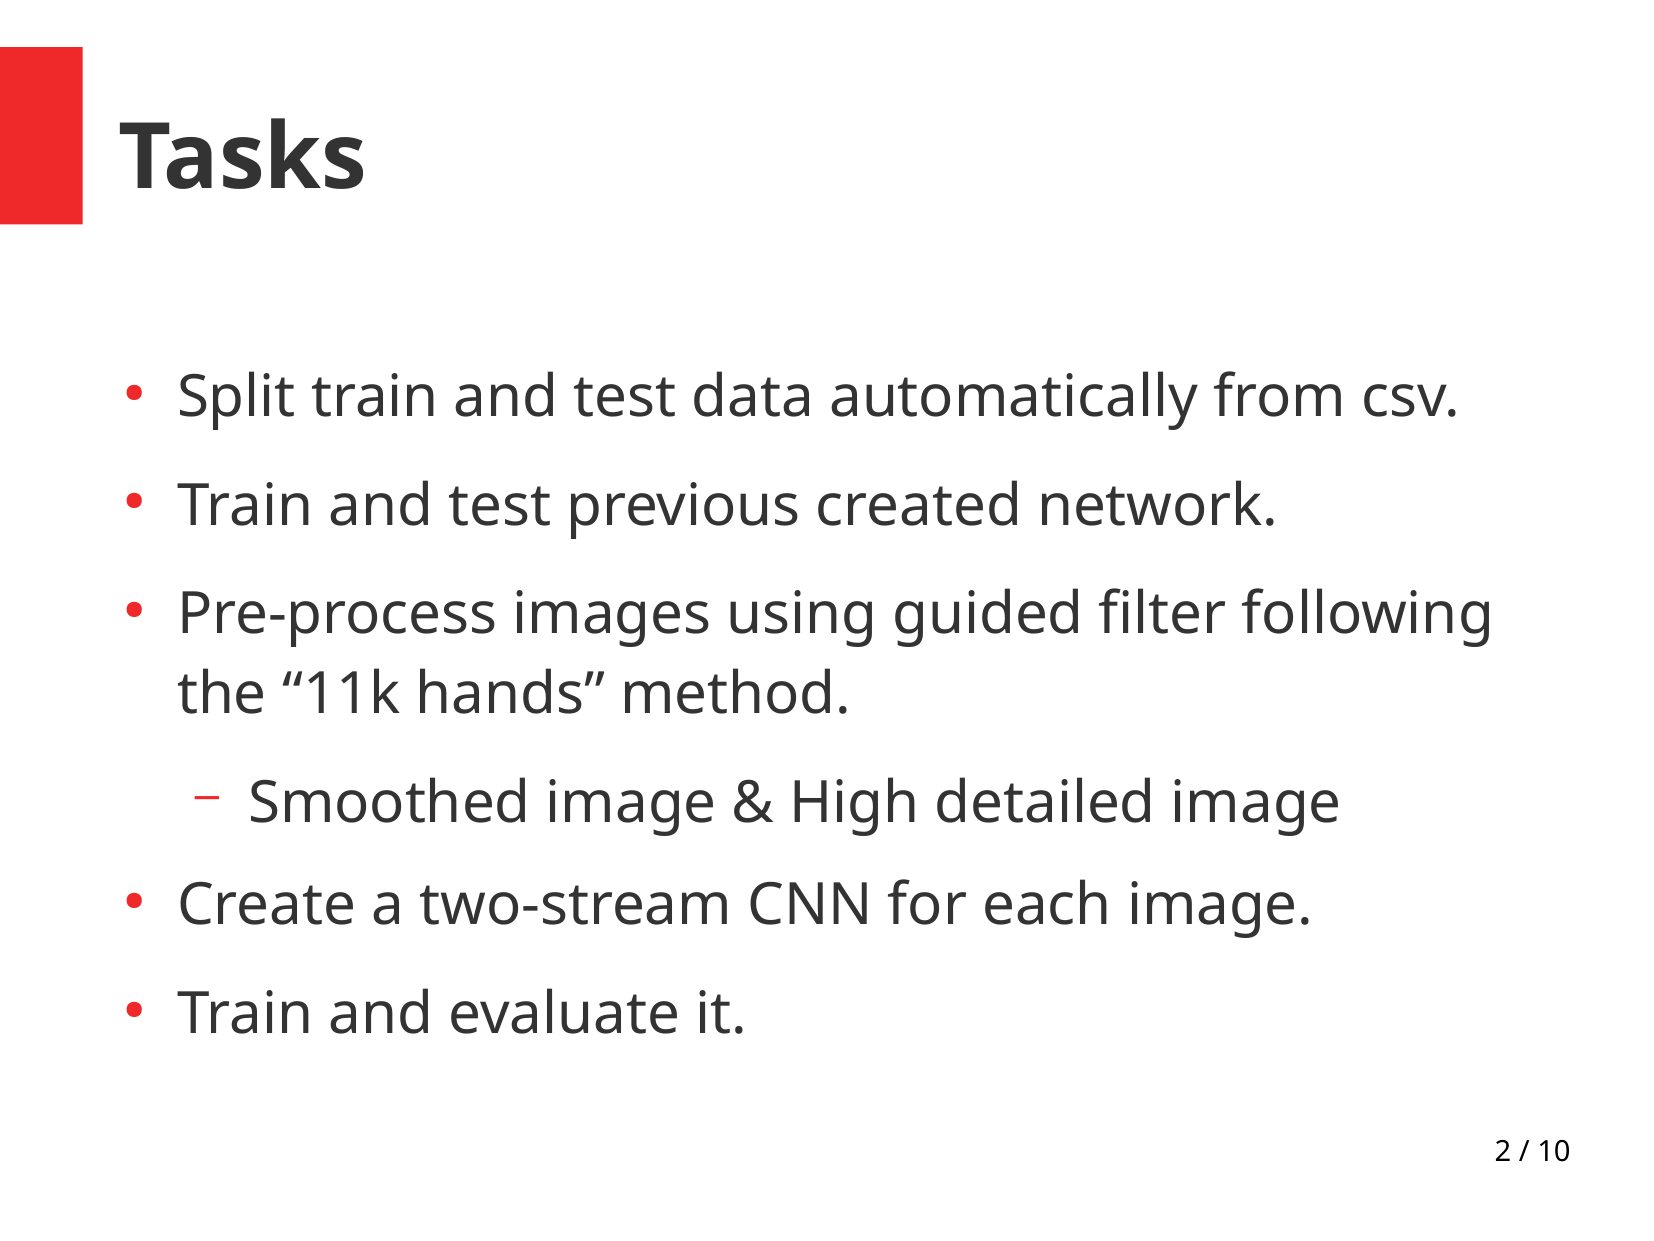

# Tasks
Split train and test data automatically from csv.
Train and test previous created network.
Pre-process images using guided filter following the “11k hands” method.
Smoothed image & High detailed image
Create a two-stream CNN for each image.
Train and evaluate it.
2